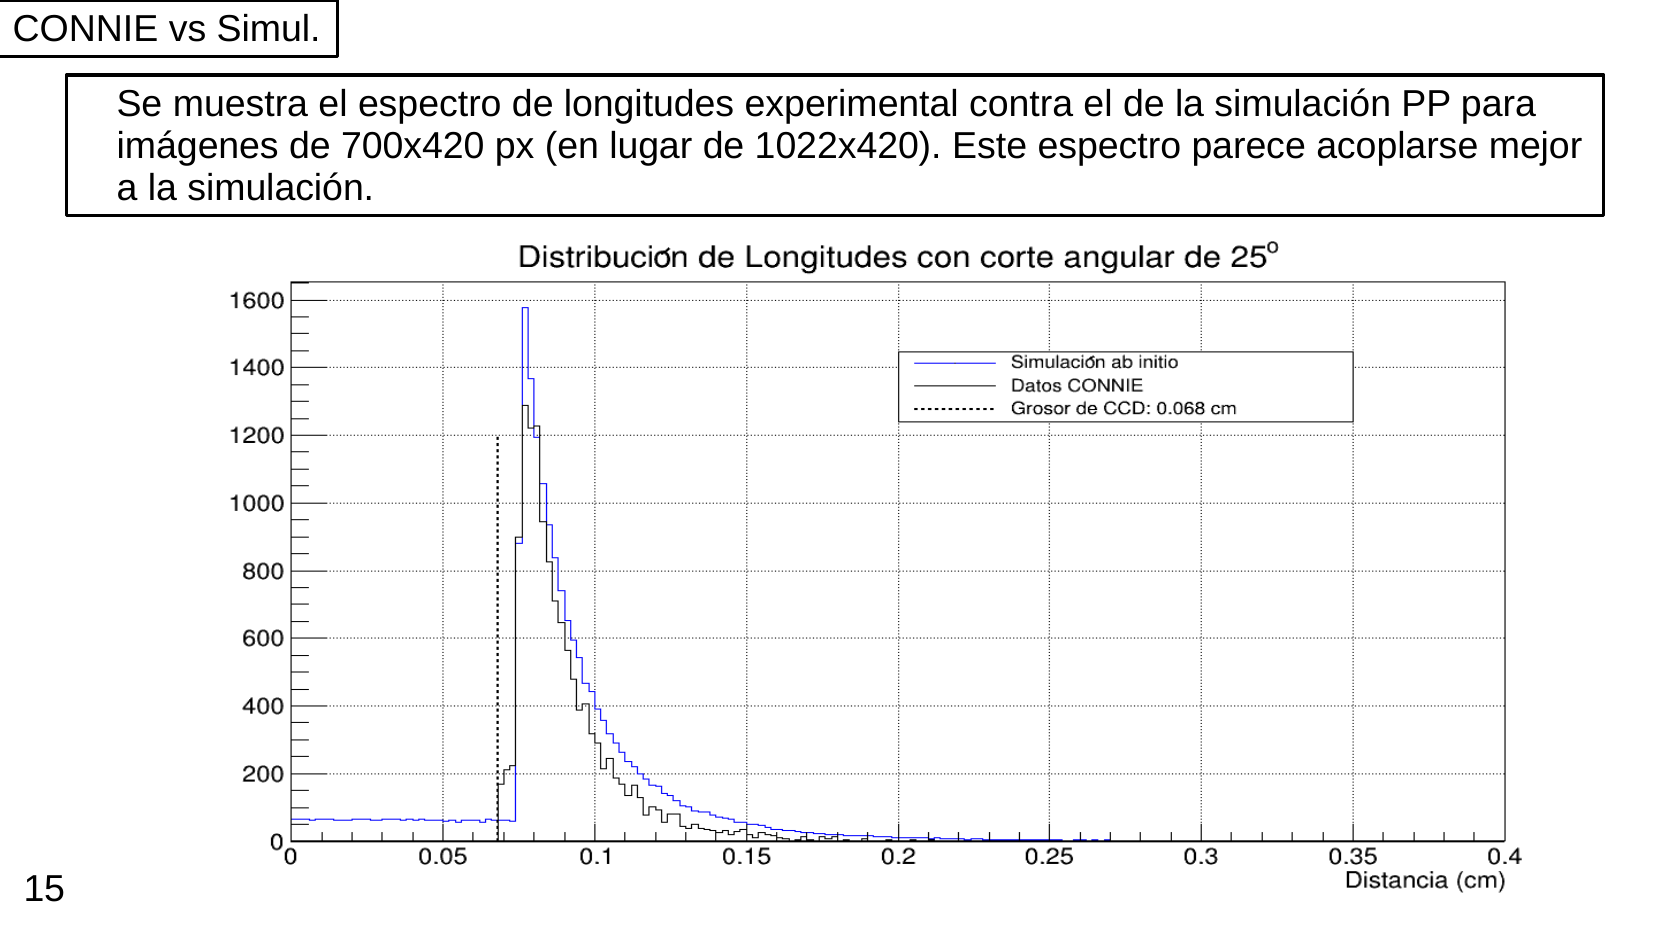

CONNIE vs Simul.
Se muestra el espectro de longitudes experimental contra el de la simulación PP para imágenes de 700x420 px (en lugar de 1022x420). Este espectro parece acoplarse mejor a la simulación.